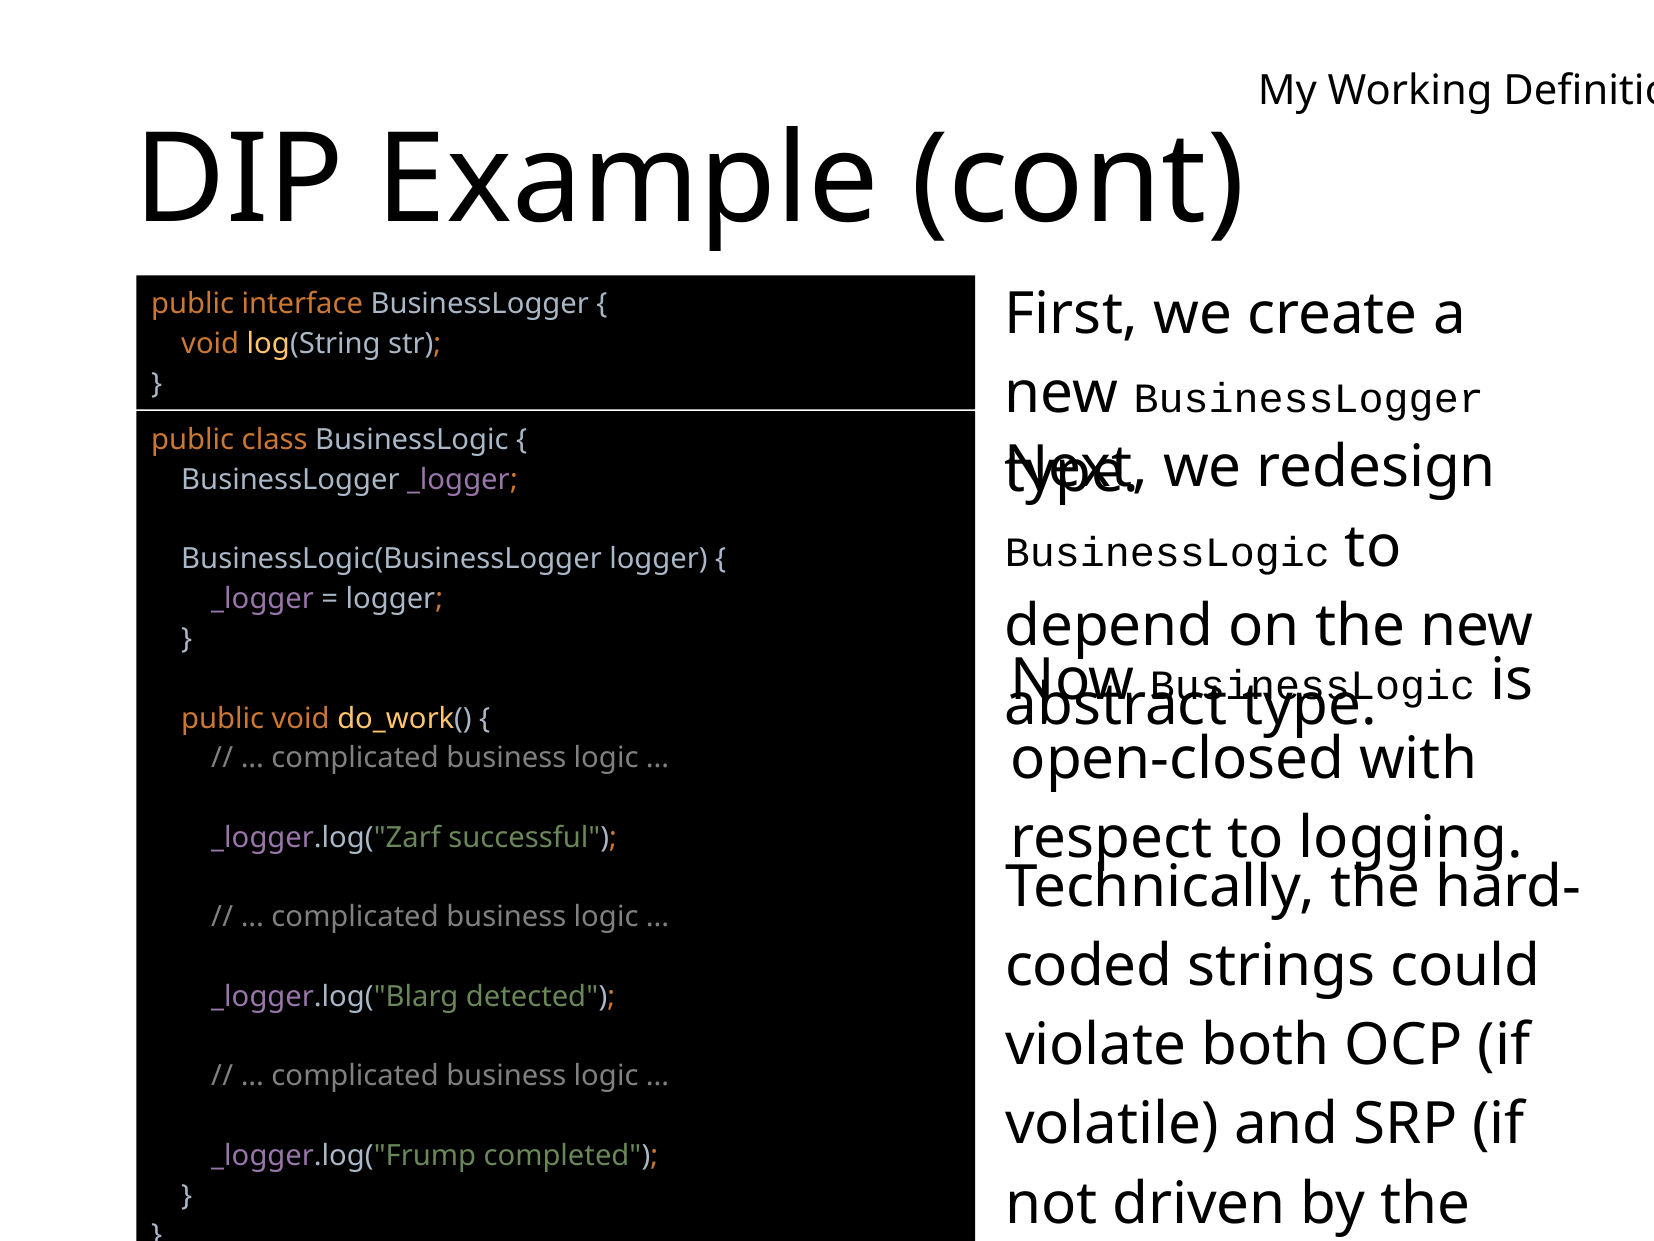

My Working Definition
DIP Example (cont)
First, we create a new BusinessLogger type.
public interface BusinessLogger {
 void log(String str);
}
public class BusinessLogic {
 BusinessLogger _logger;
 BusinessLogic(BusinessLogger logger) {
 _logger = logger;
 }
 public void do_work() {
 // ... complicated business logic ...
 _logger.log("Zarf successful");
 // ... complicated business logic ...
 _logger.log("Blarg detected");
 // ... complicated business logic ...
 _logger.log("Frump completed");
 }
}
Next, we redesign BusinessLogic to depend on the new abstract type.
Now BusinessLogic is open-closed with respect to logging.
Technically, the hard-coded strings could violate both OCP (if volatile) and SRP (if not driven by the needs of BusinessLogic).